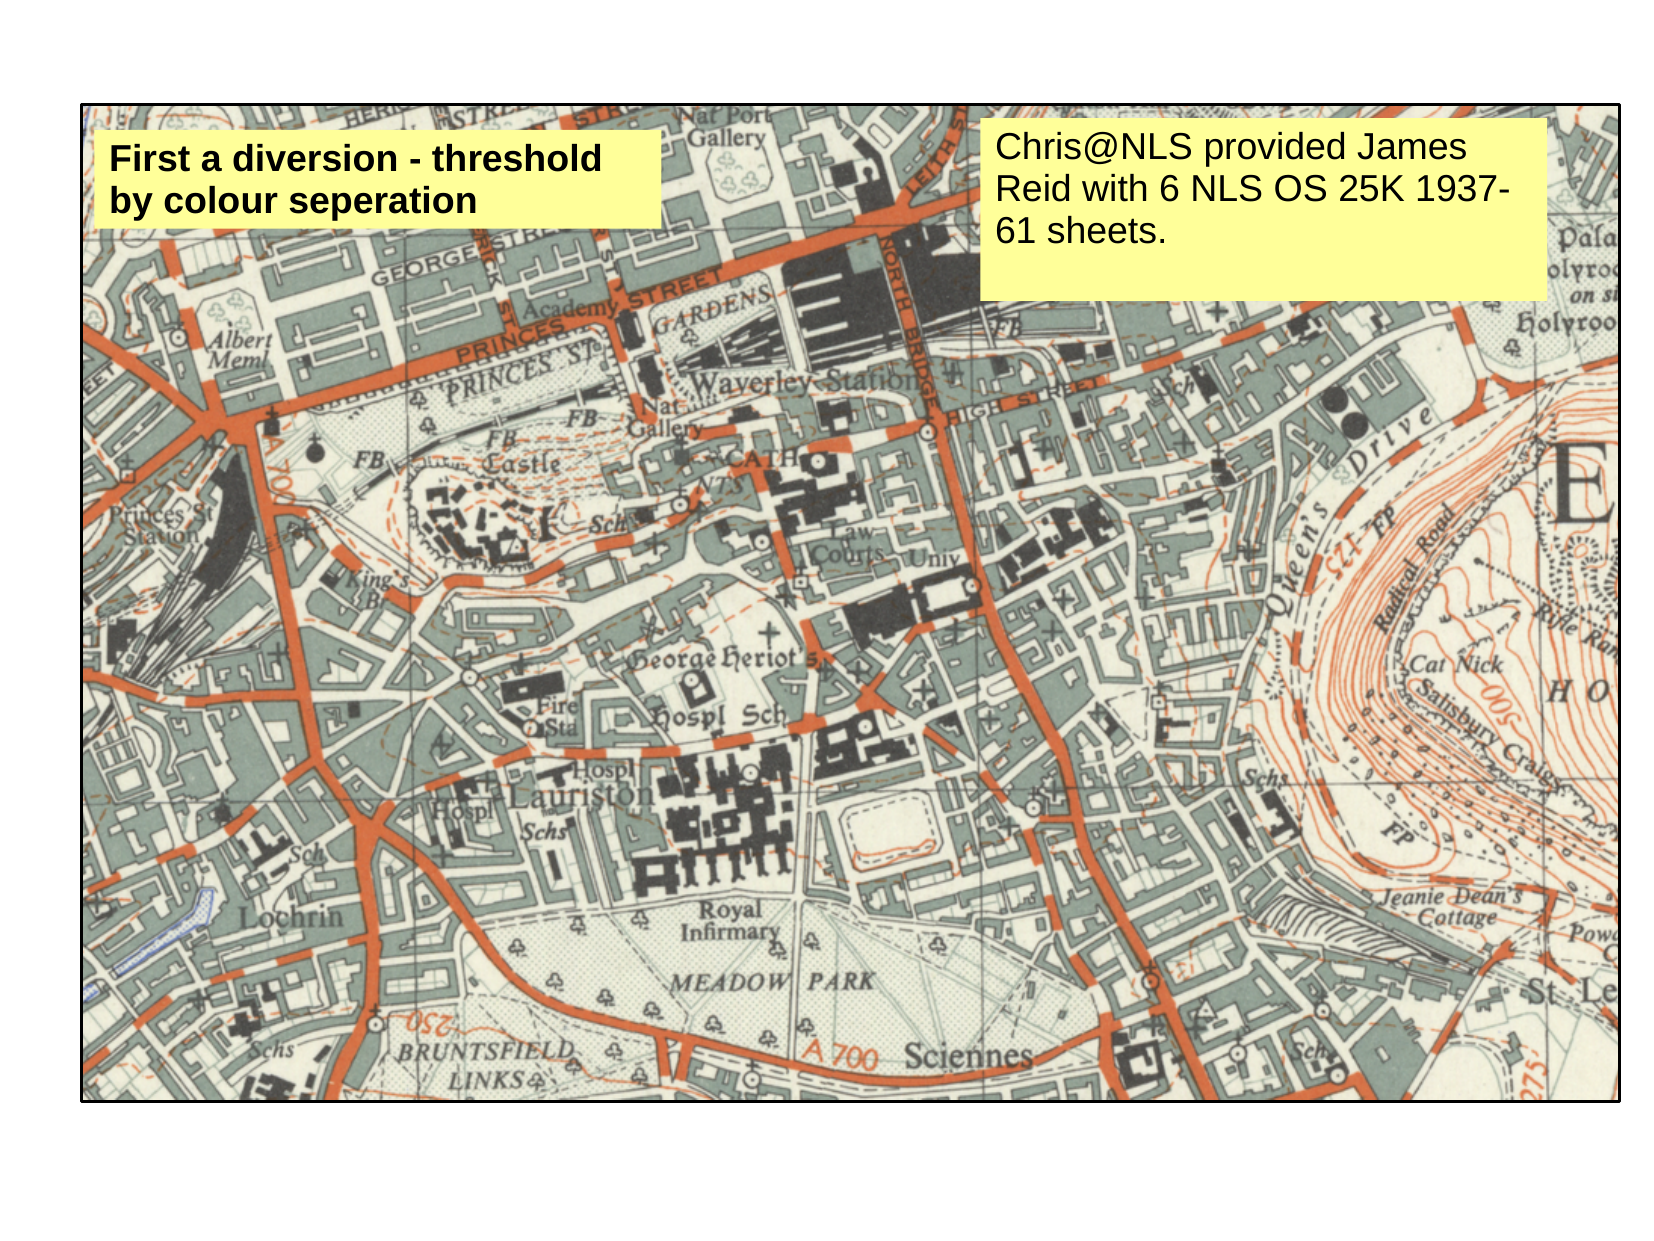

Chris@NLS provided James Reid with 6 NLS OS 25K 1937-61 sheets.
First a diversion - threshold by colour seperation